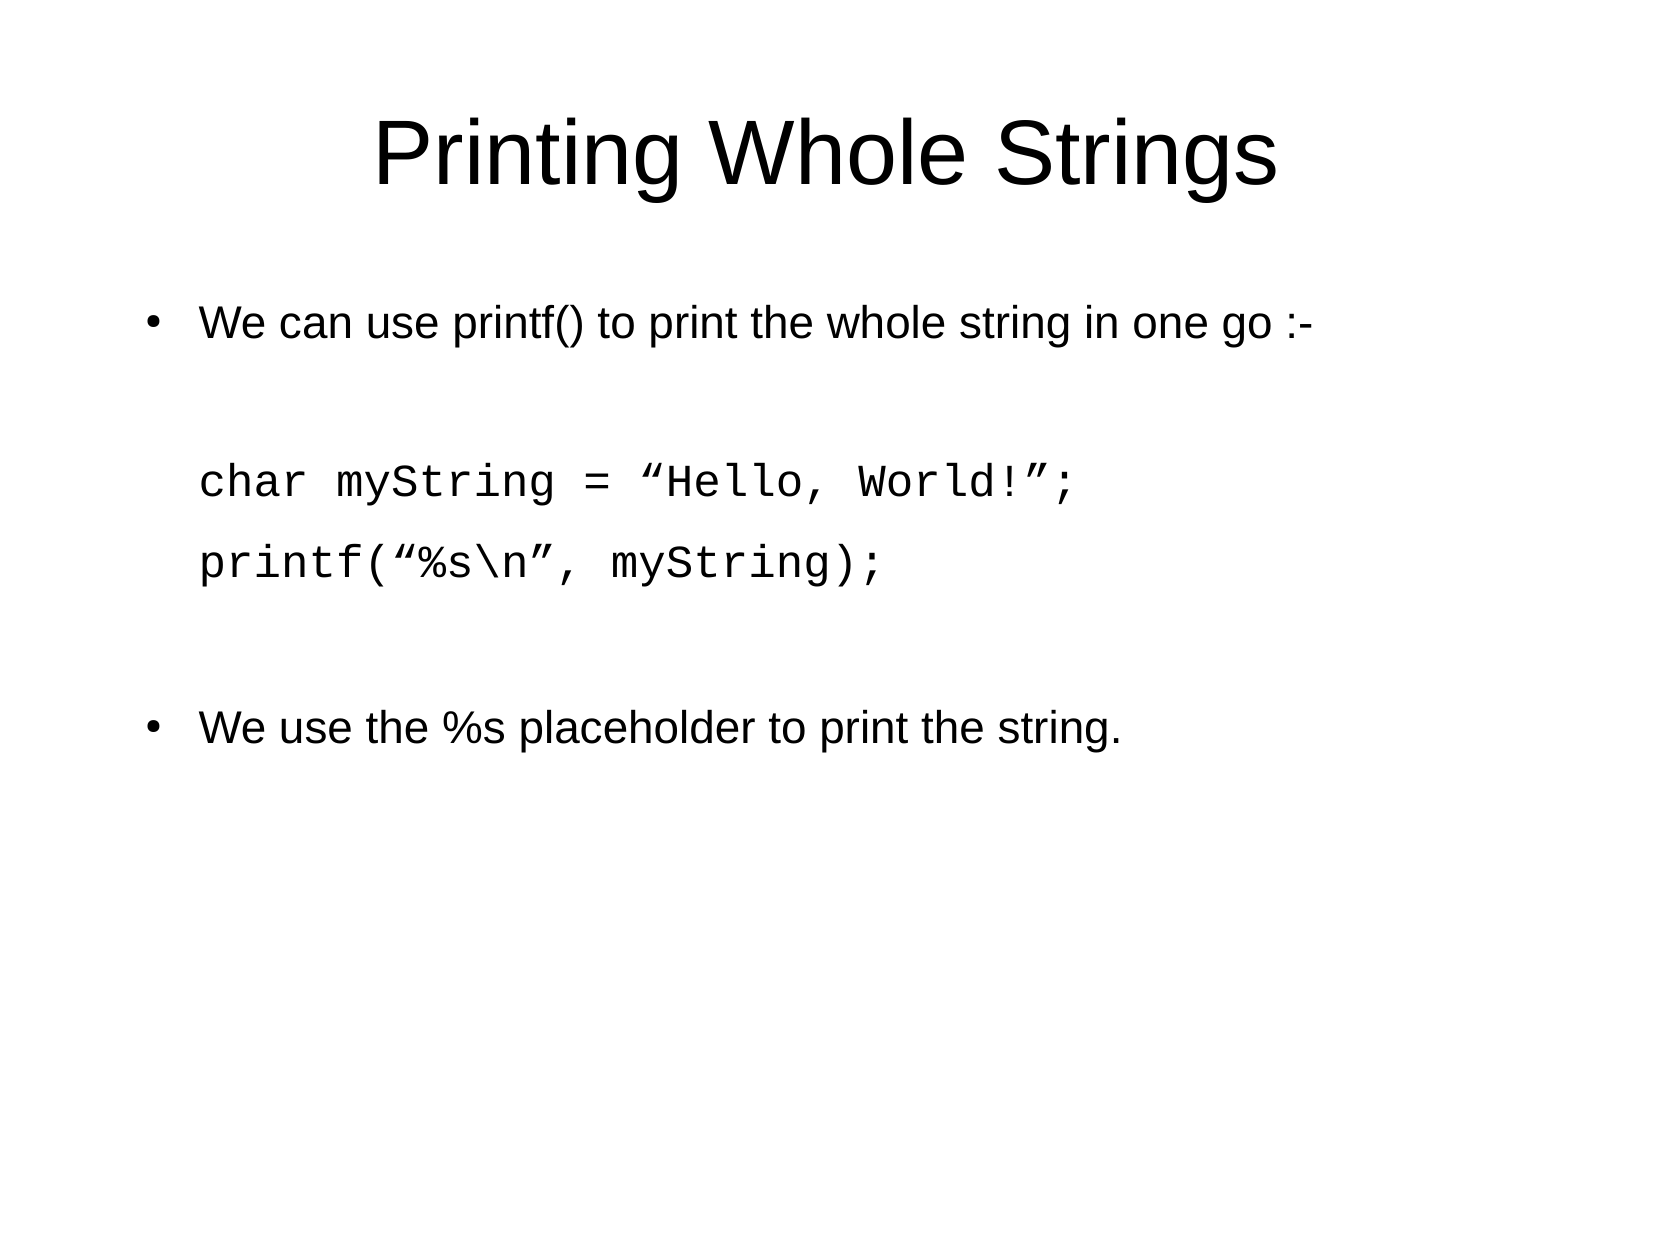

# Printing Whole Strings
We can use printf() to print the whole string in one go :-
char myString = “Hello, World!”;
printf(“%s\n”, myString);
We use the %s placeholder to print the string.